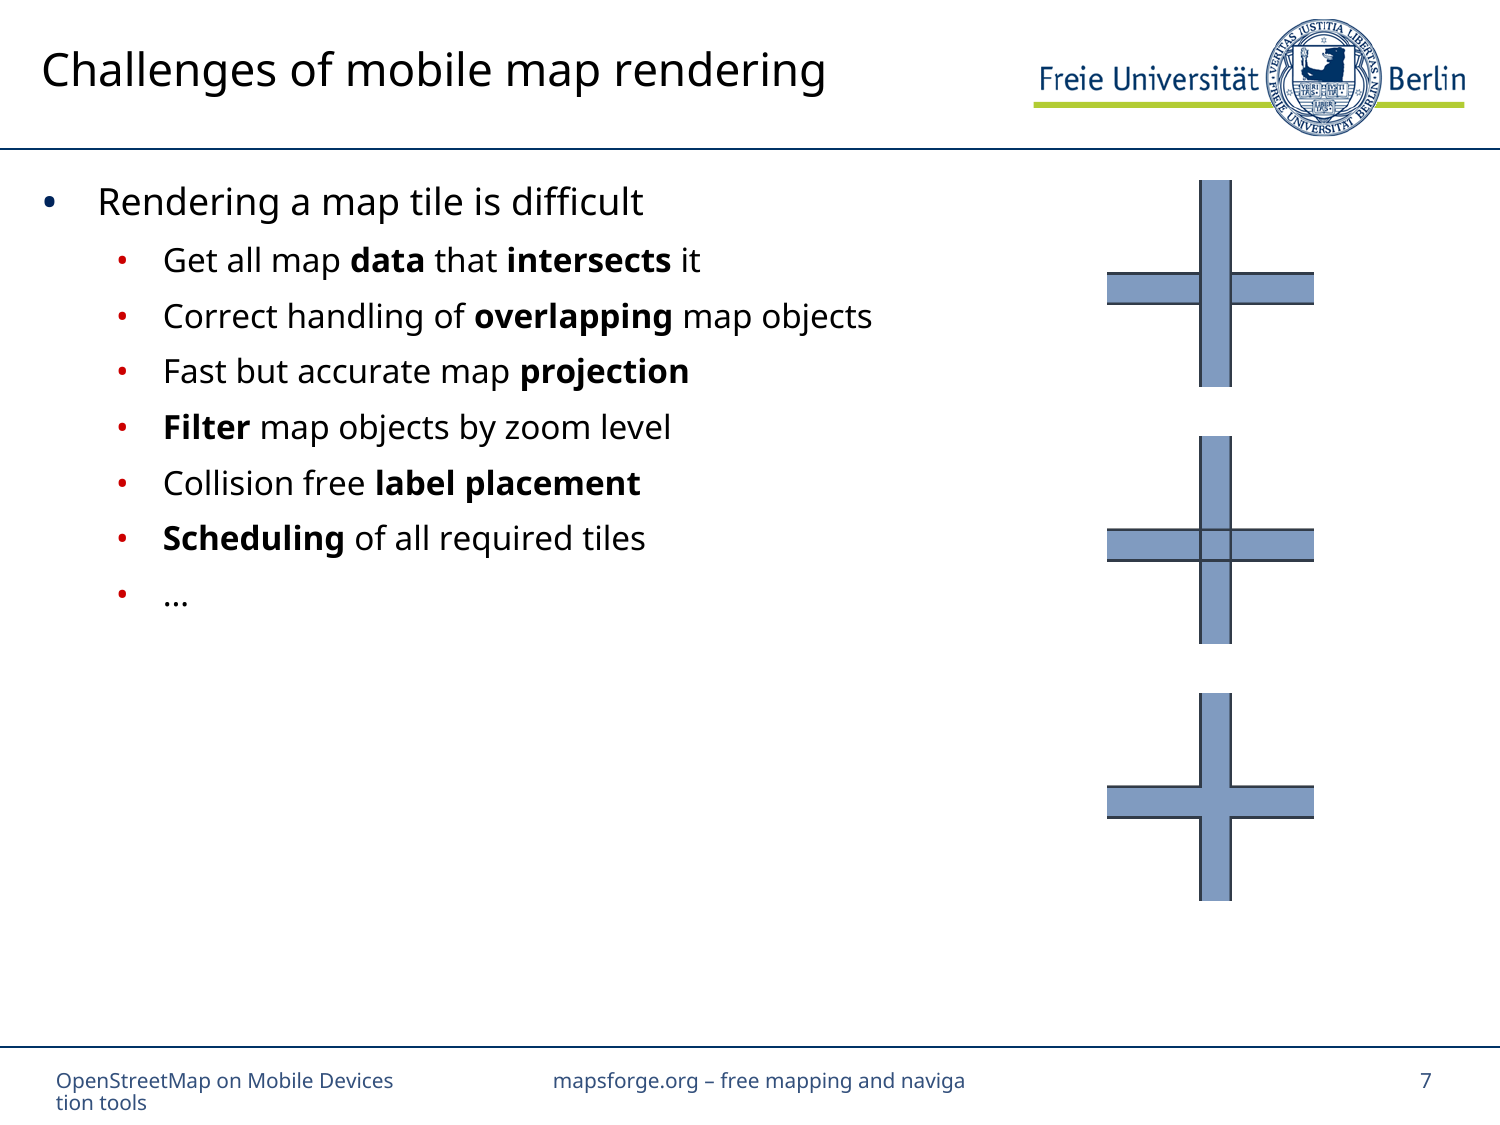

# Challenges of mobile map rendering
Rendering a map tile is difficult
Get all map data that intersects it
Correct handling of overlapping map objects
Fast but accurate map projection
Filter map objects by zoom level
Collision free label placement
Scheduling of all required tiles
…
OpenStreetMap on Mobile Devices mapsforge.org – free mapping and navigation tools
7